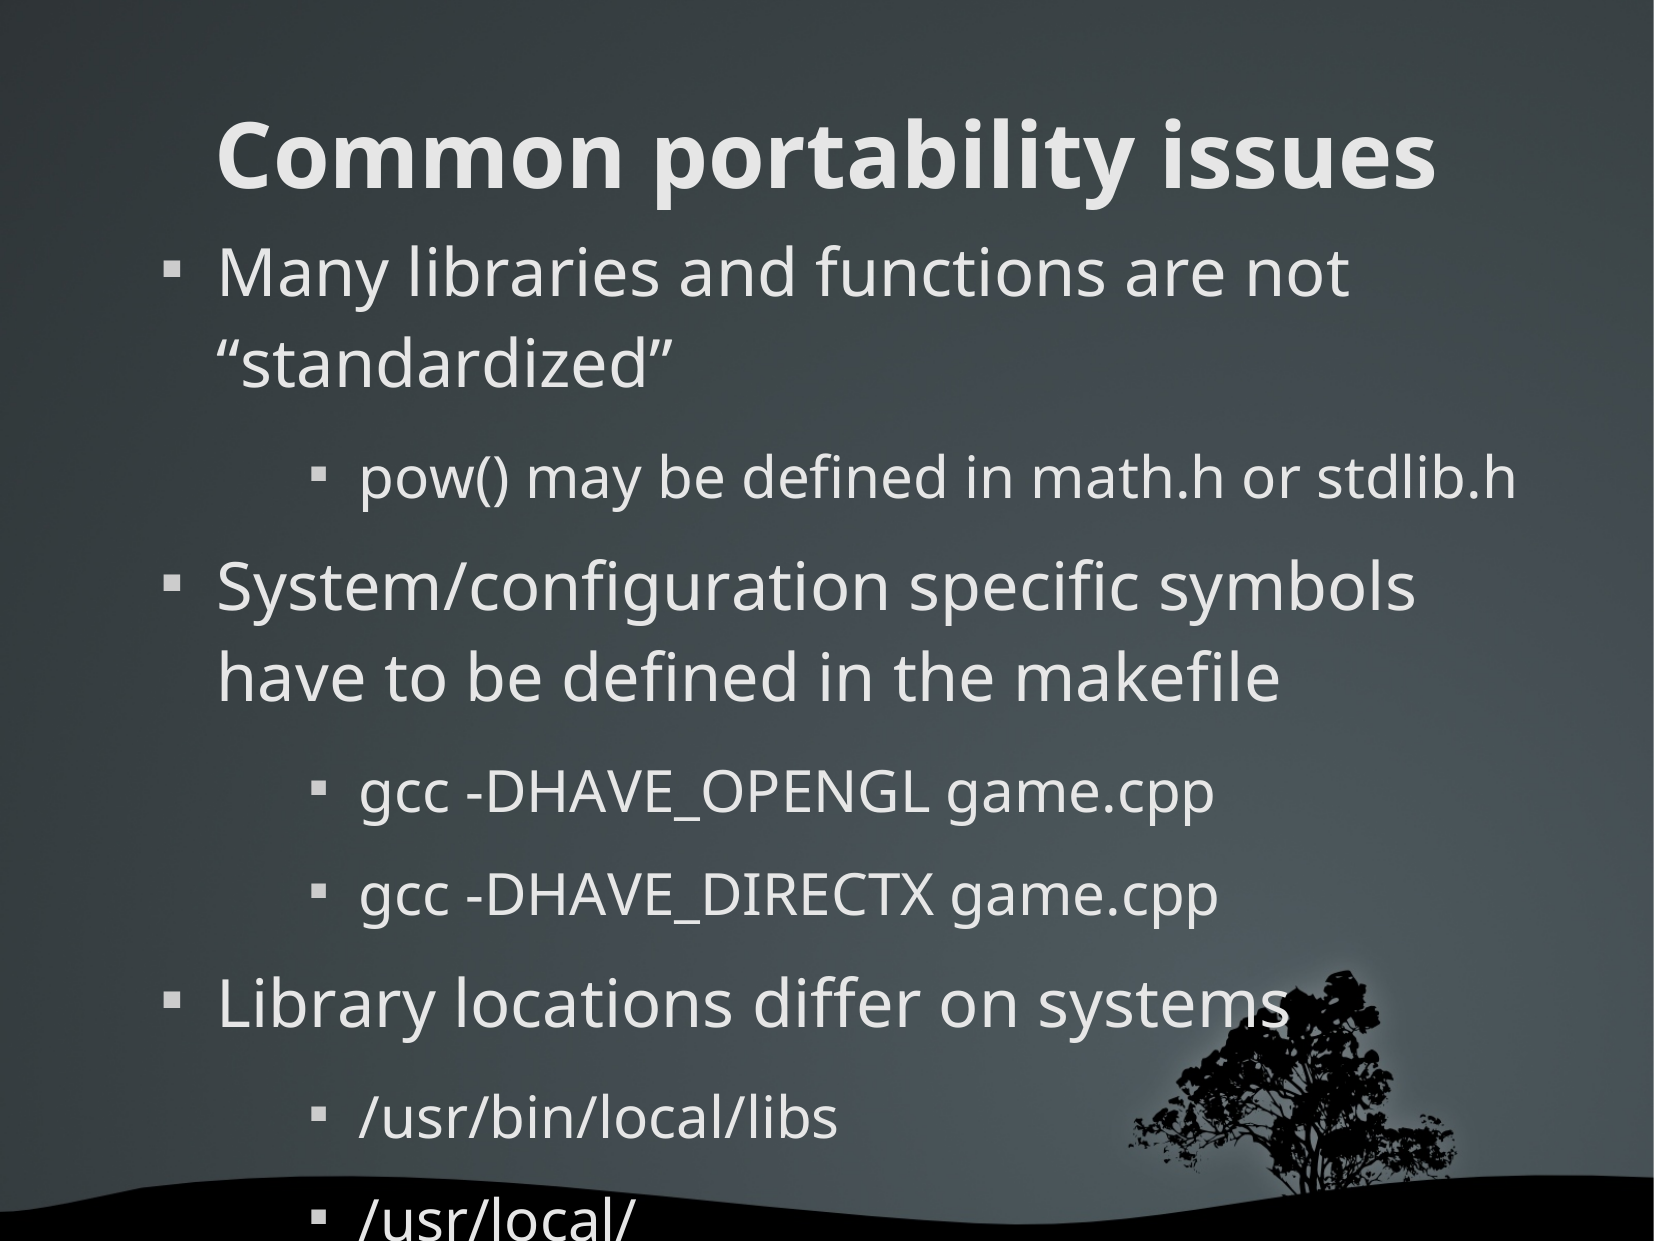

# Common portability issues
Many libraries and functions are not “standardized”
pow() may be defined in math.h or stdlib.h
System/configuration specific symbols have to be defined in the makefile
gcc -DHAVE_OPENGL game.cpp
gcc -DHAVE_DIRECTX game.cpp
Library locations differ on systems
/usr/bin/local/libs
/usr/local/